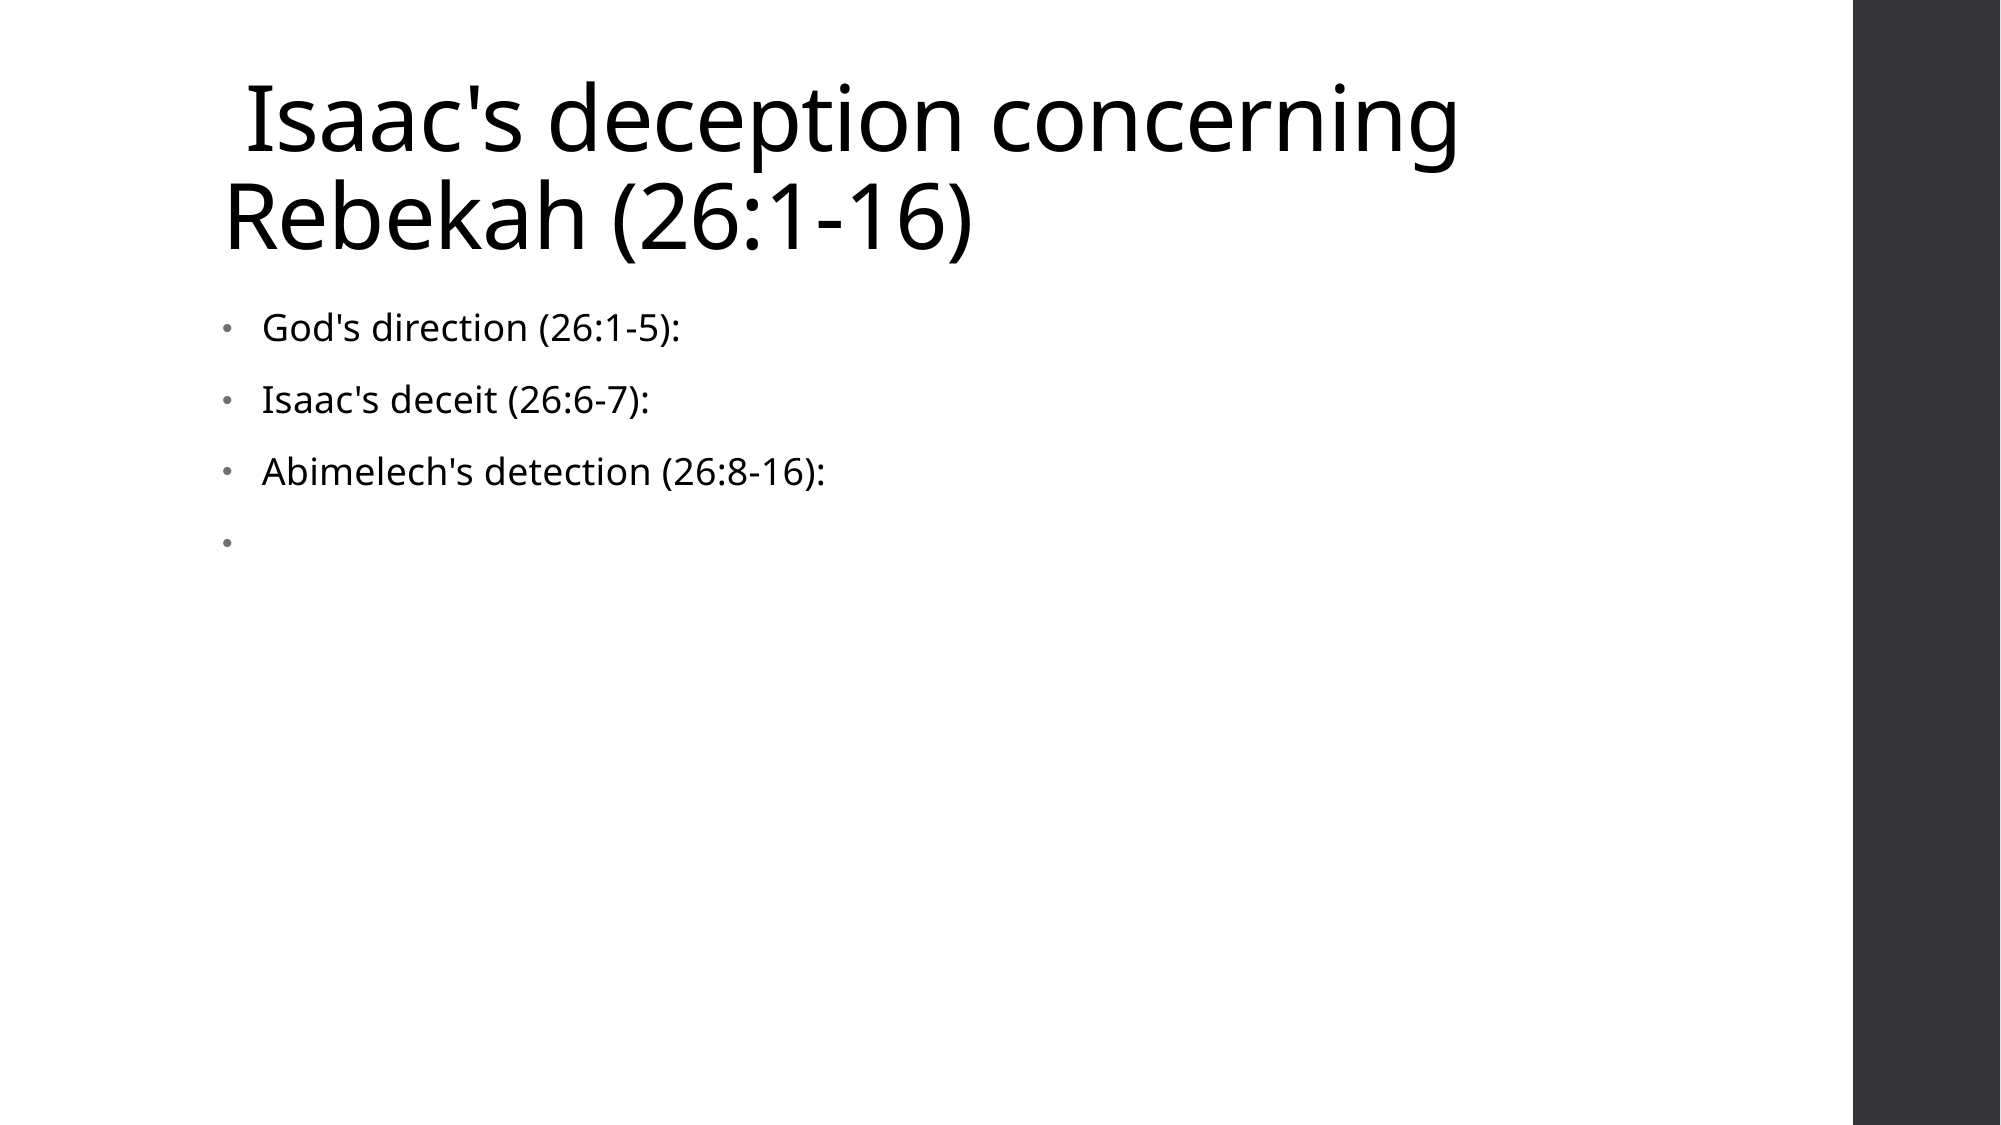

# Isaac's deception concerning Rebekah (26:1-16)
 God's direction (26:1-5):
 Isaac's deceit (26:6-7):
 Abimelech's detection (26:8-16):